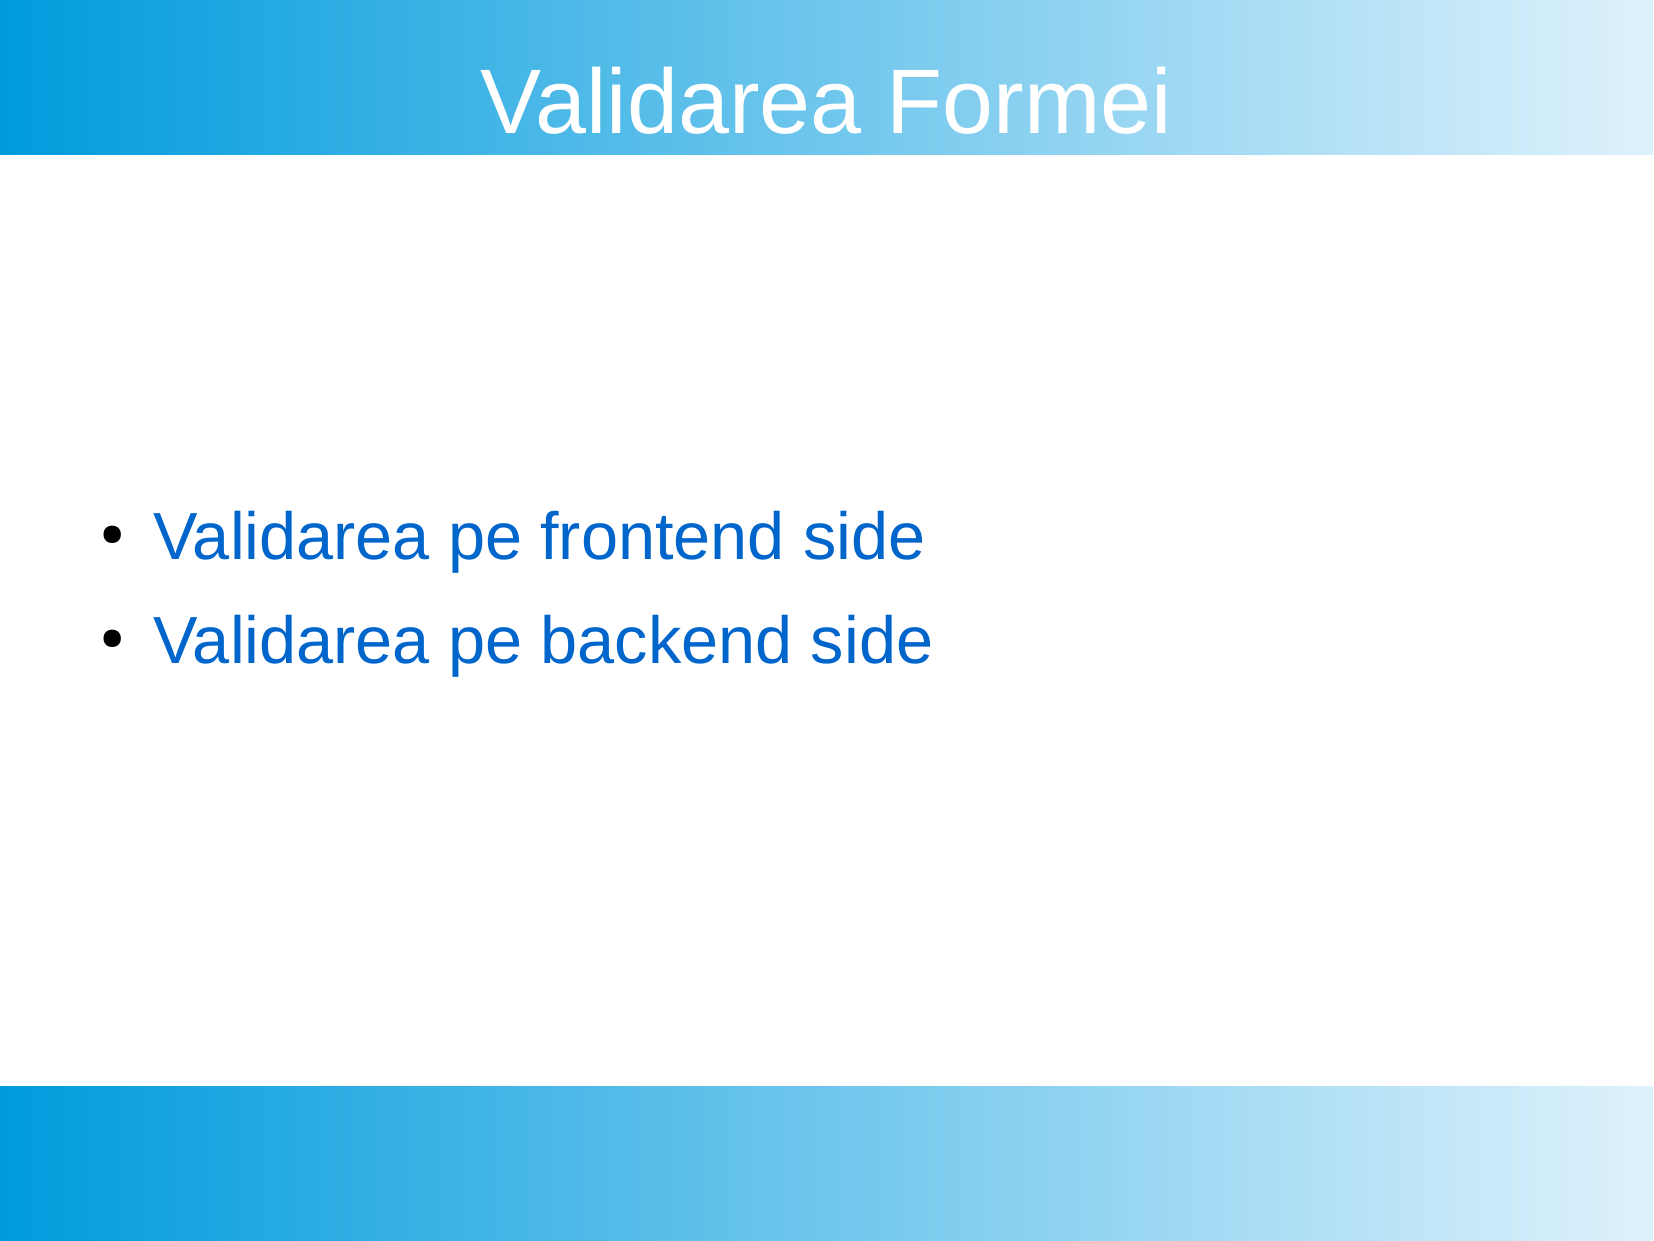

# Validarea Formei
Validarea pe frontend side
Validarea pe backend side